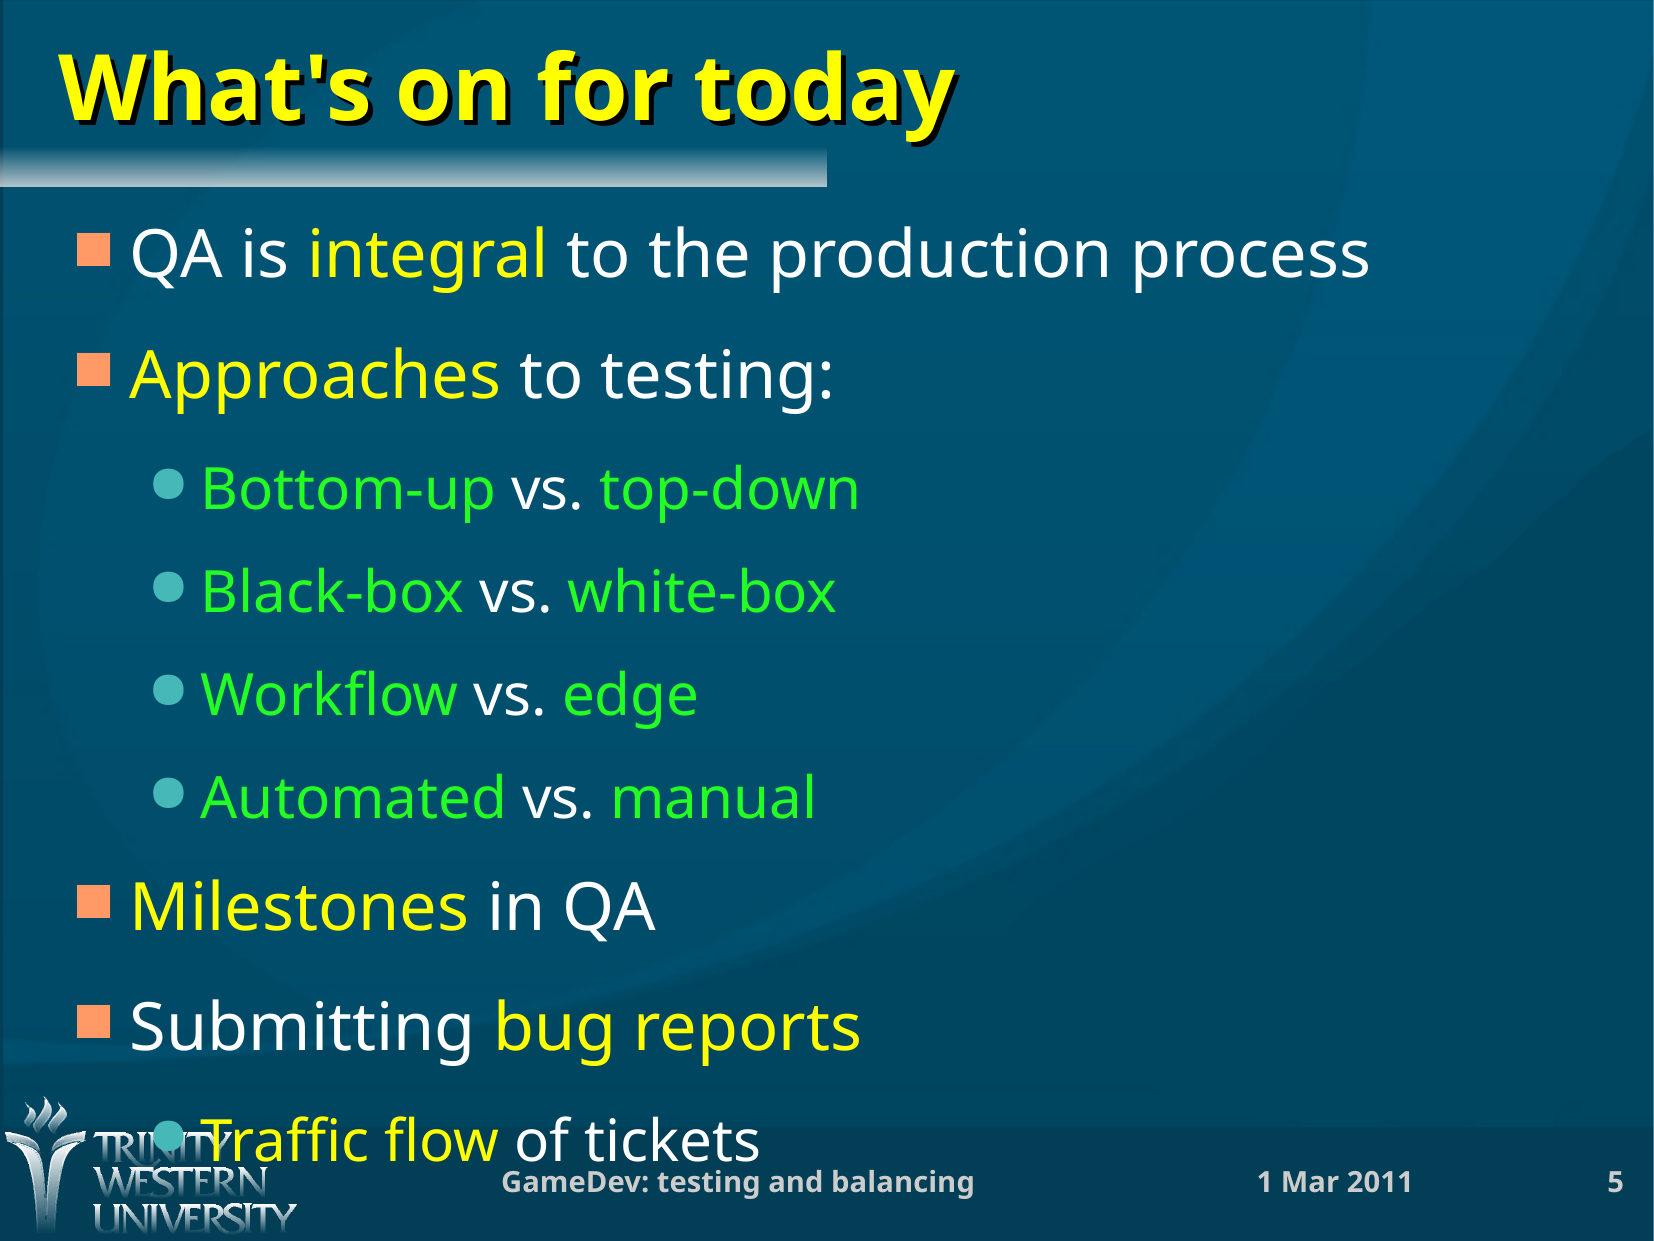

# What's on for today
QA is integral to the production process
Approaches to testing:
Bottom-up vs. top-down
Black-box vs. white-box
Workflow vs. edge
Automated vs. manual
Milestones in QA
Submitting bug reports
Traffic flow of tickets
GameDev: testing and balancing
1 Mar 2011
5